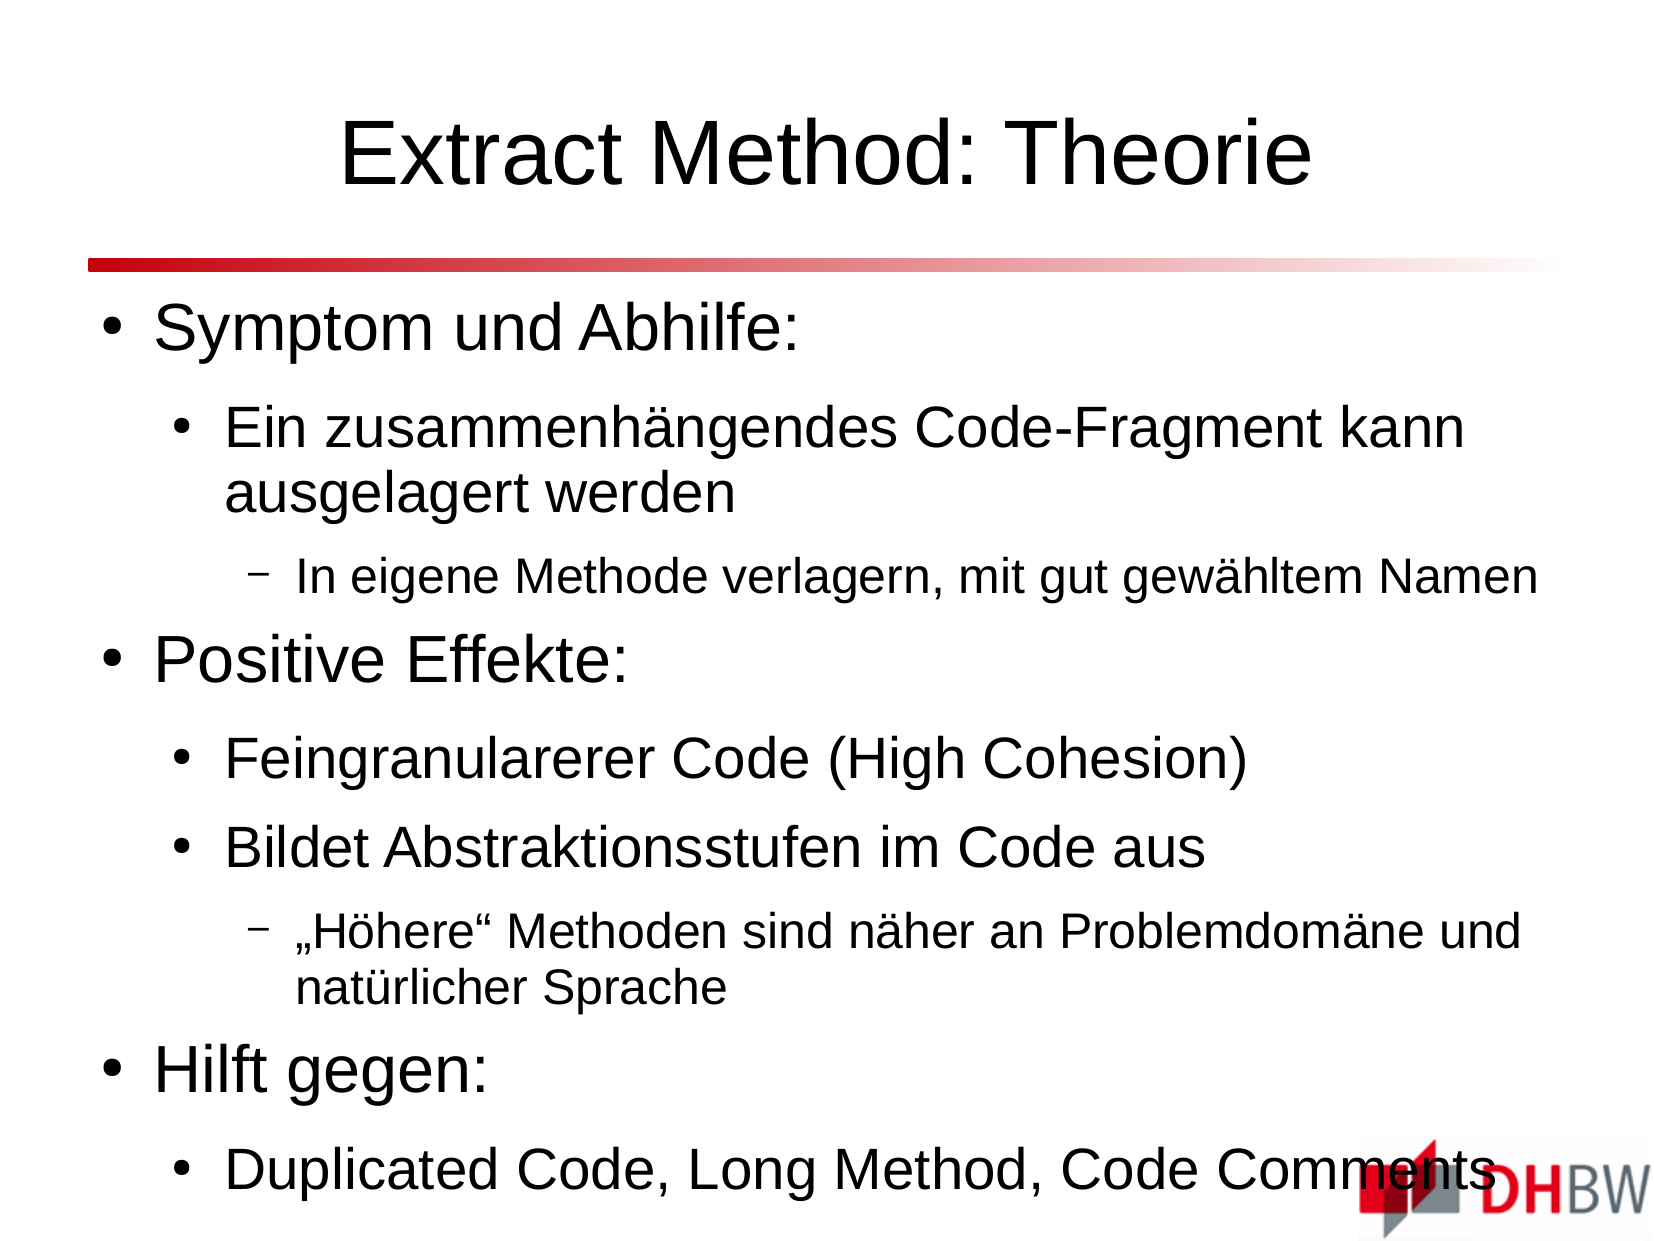

# Extract Method: Theorie
Symptom und Abhilfe:
Ein zusammenhängendes Code-Fragment kann ausgelagert werden
In eigene Methode verlagern, mit gut gewähltem Namen
Positive Effekte:
Feingranularerer Code (High Cohesion)
Bildet Abstraktionsstufen im Code aus
„Höhere“ Methoden sind näher an Problemdomäne und natürlicher Sprache
Hilft gegen:
Duplicated Code, Long Method, Code Comments